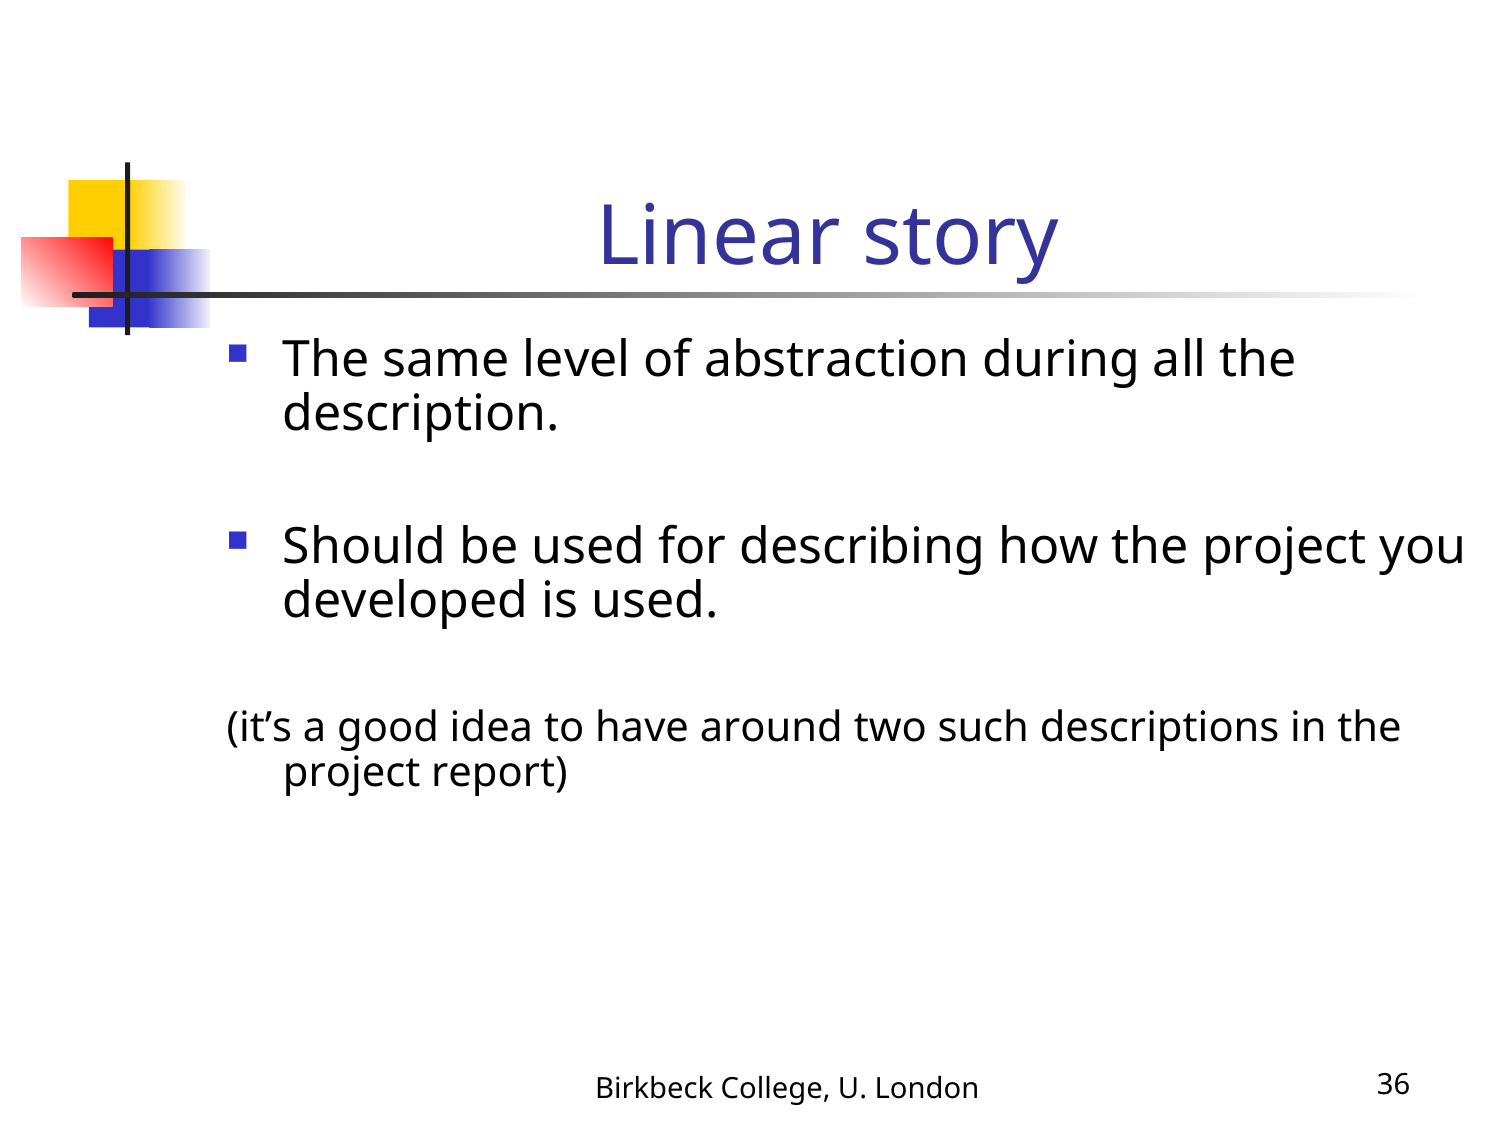

# Linear story
The same level of abstraction during all the description.
Should be used for describing how the project you developed is used.
(it’s a good idea to have around two such descriptions in the project report)
Birkbeck College, U. London